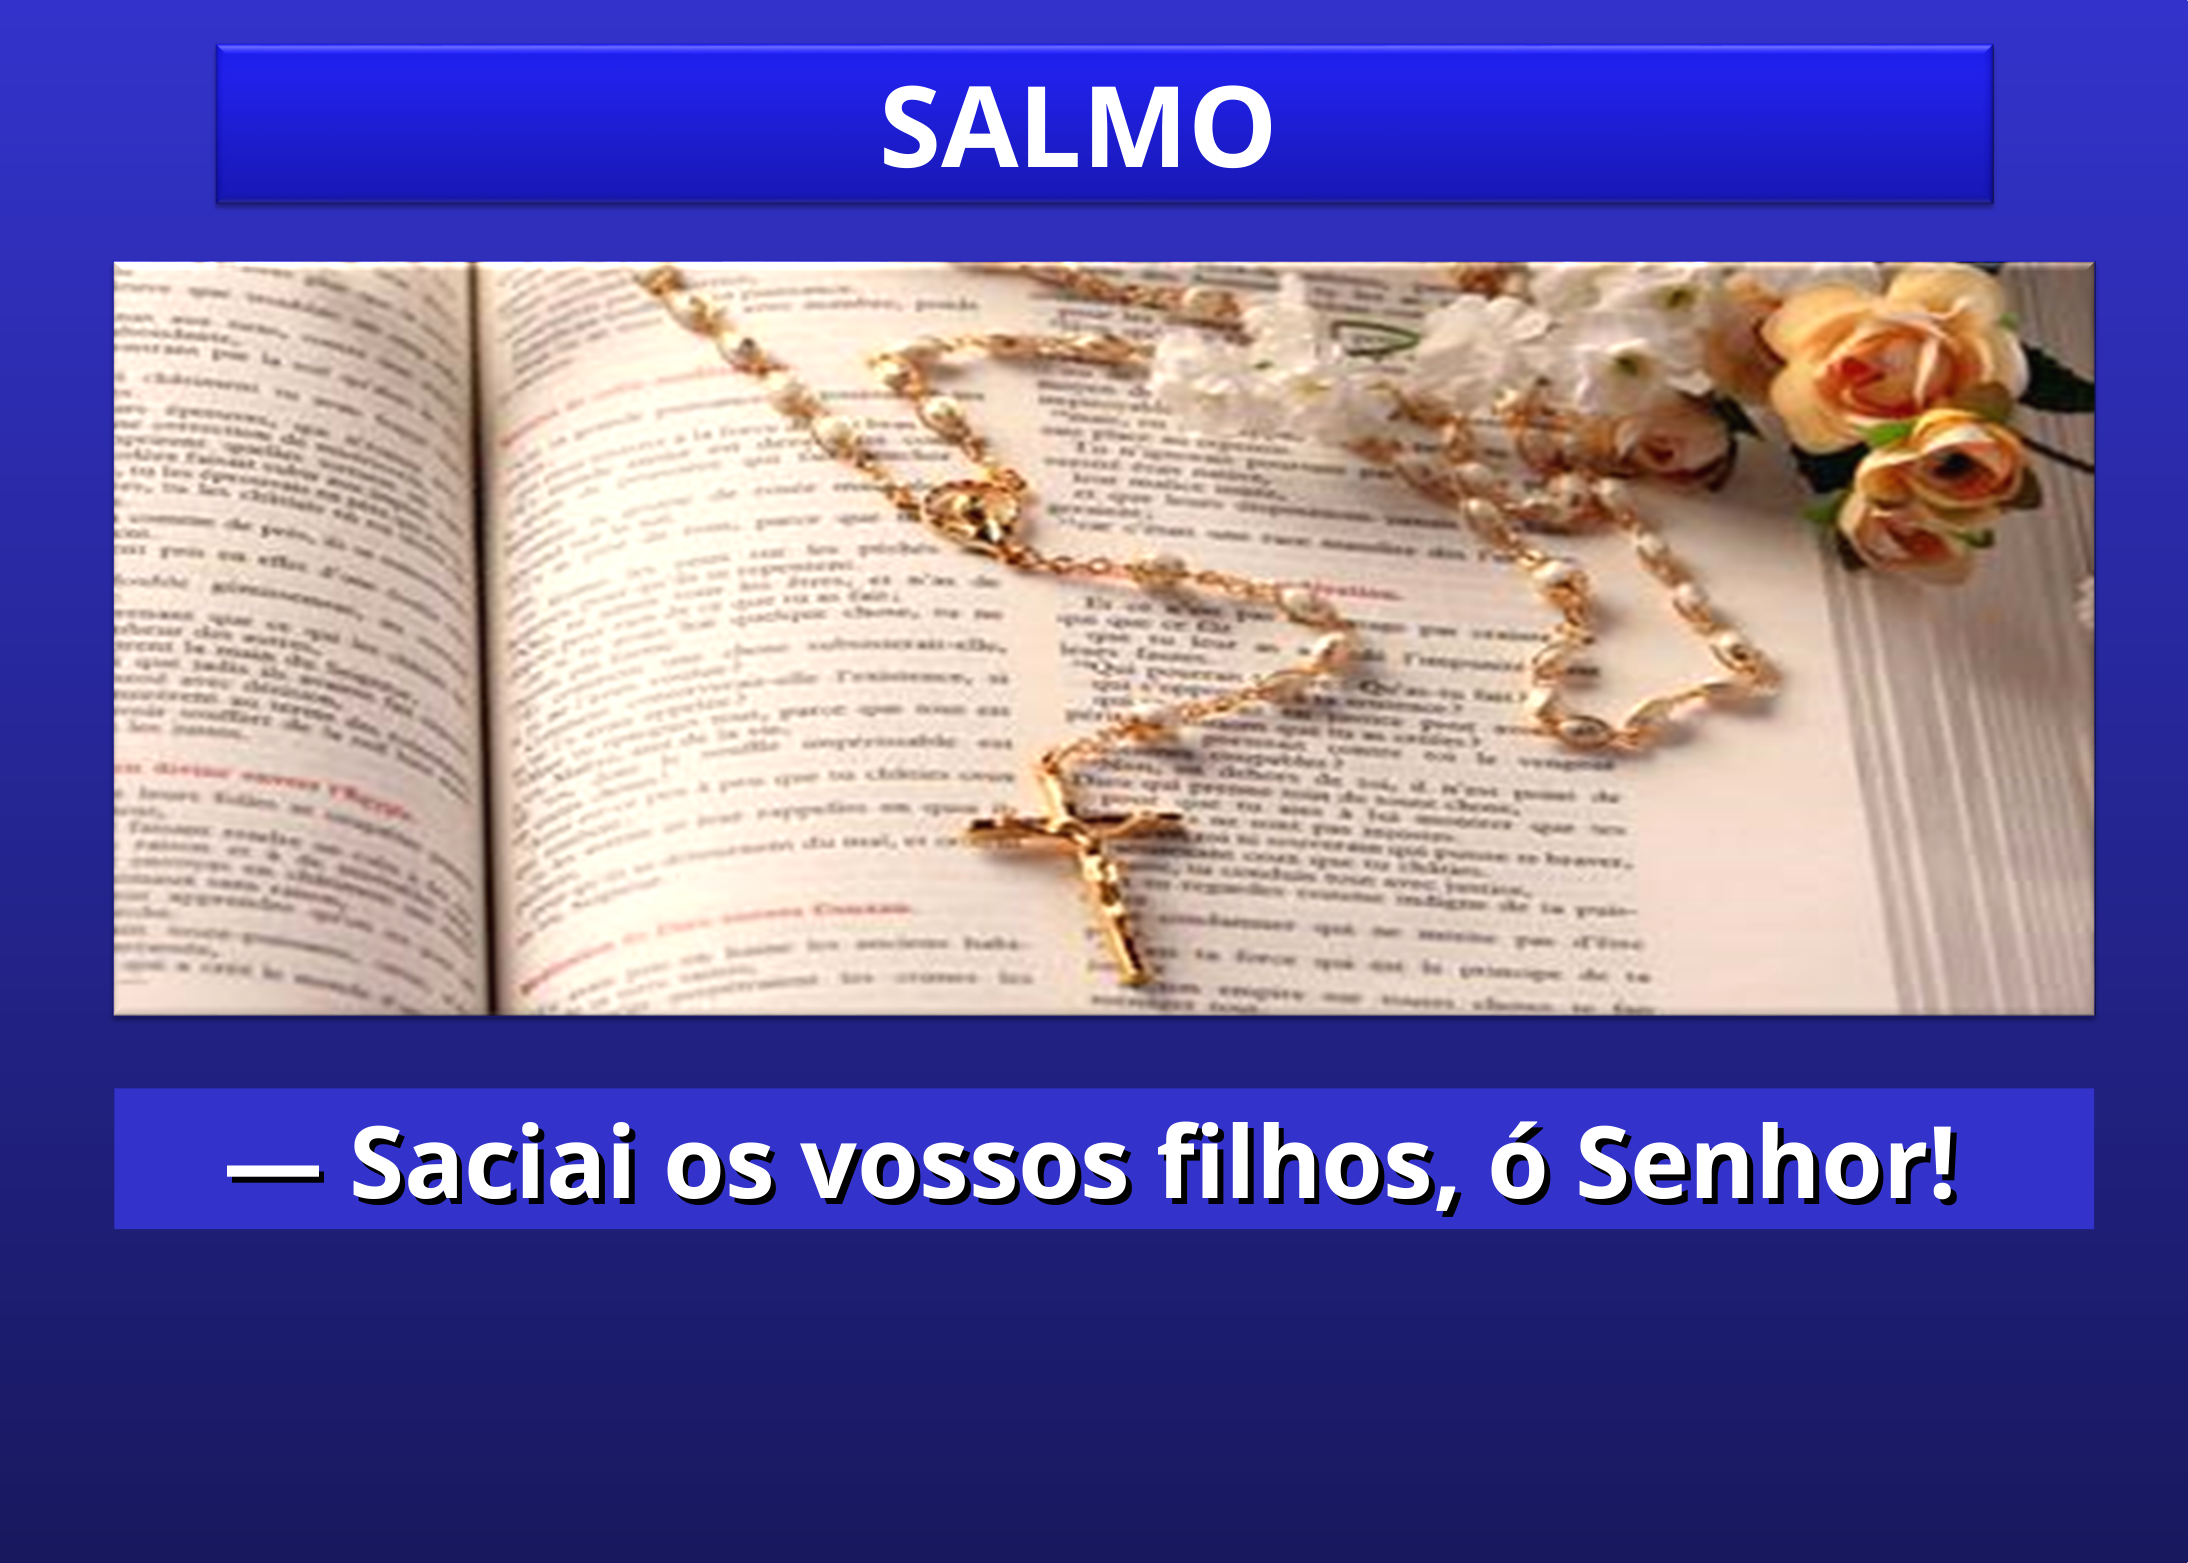

SALMO
— Saciai os vossos filhos, ó Senhor!